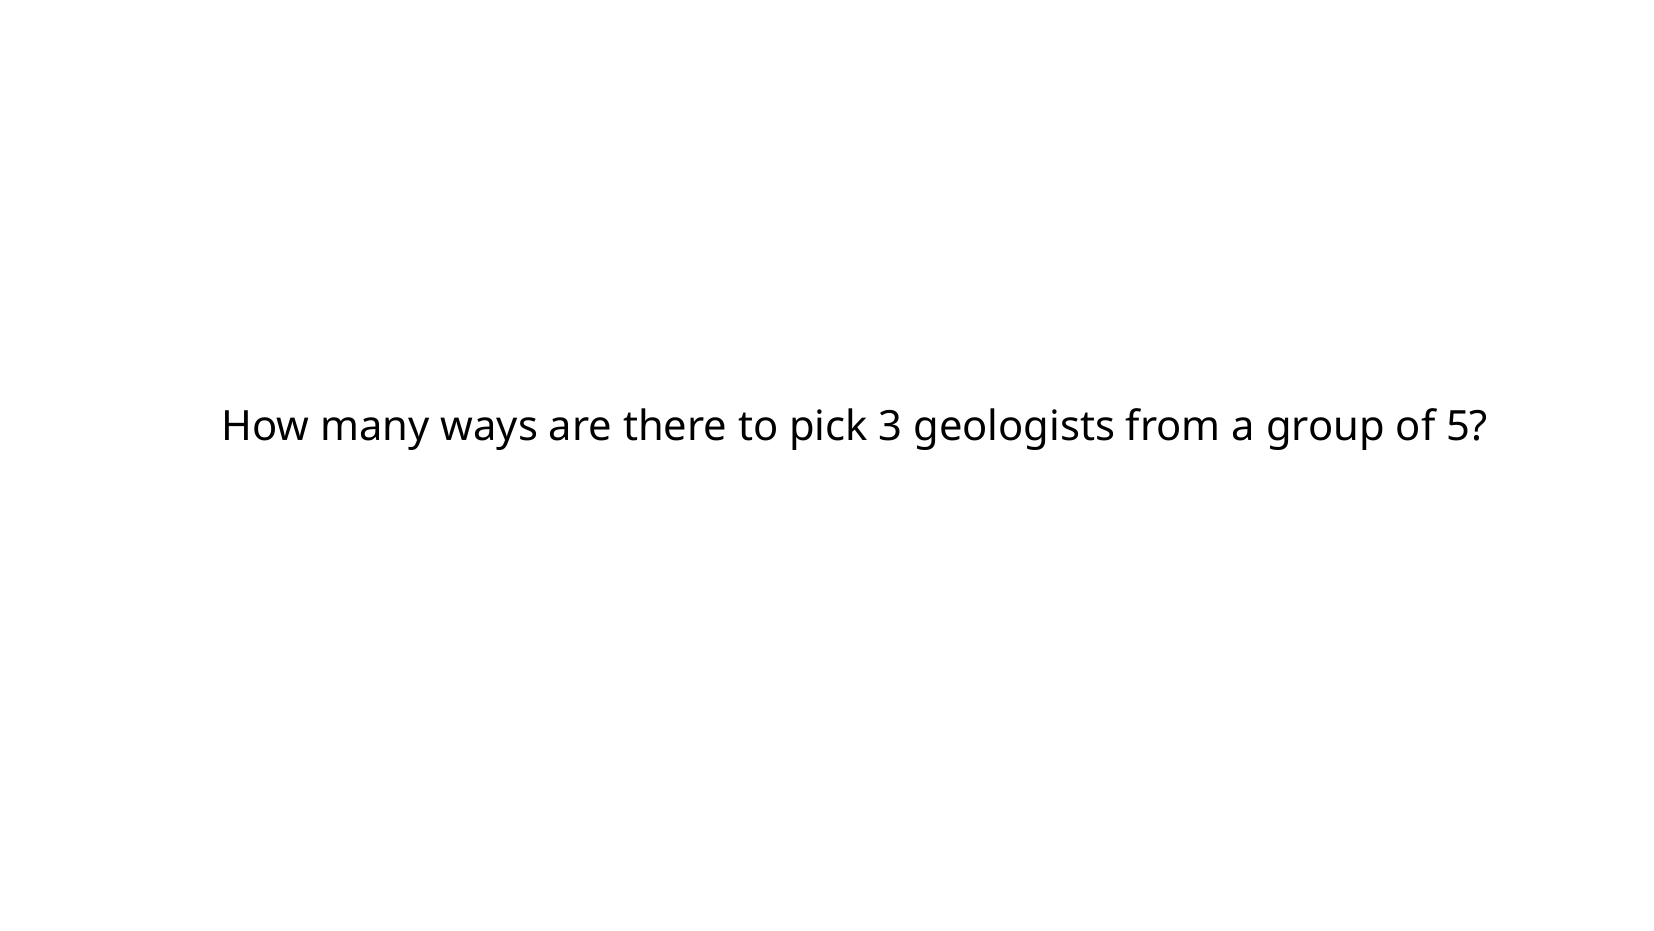

How many ways are there to pick 3 geologists from a group of 5?